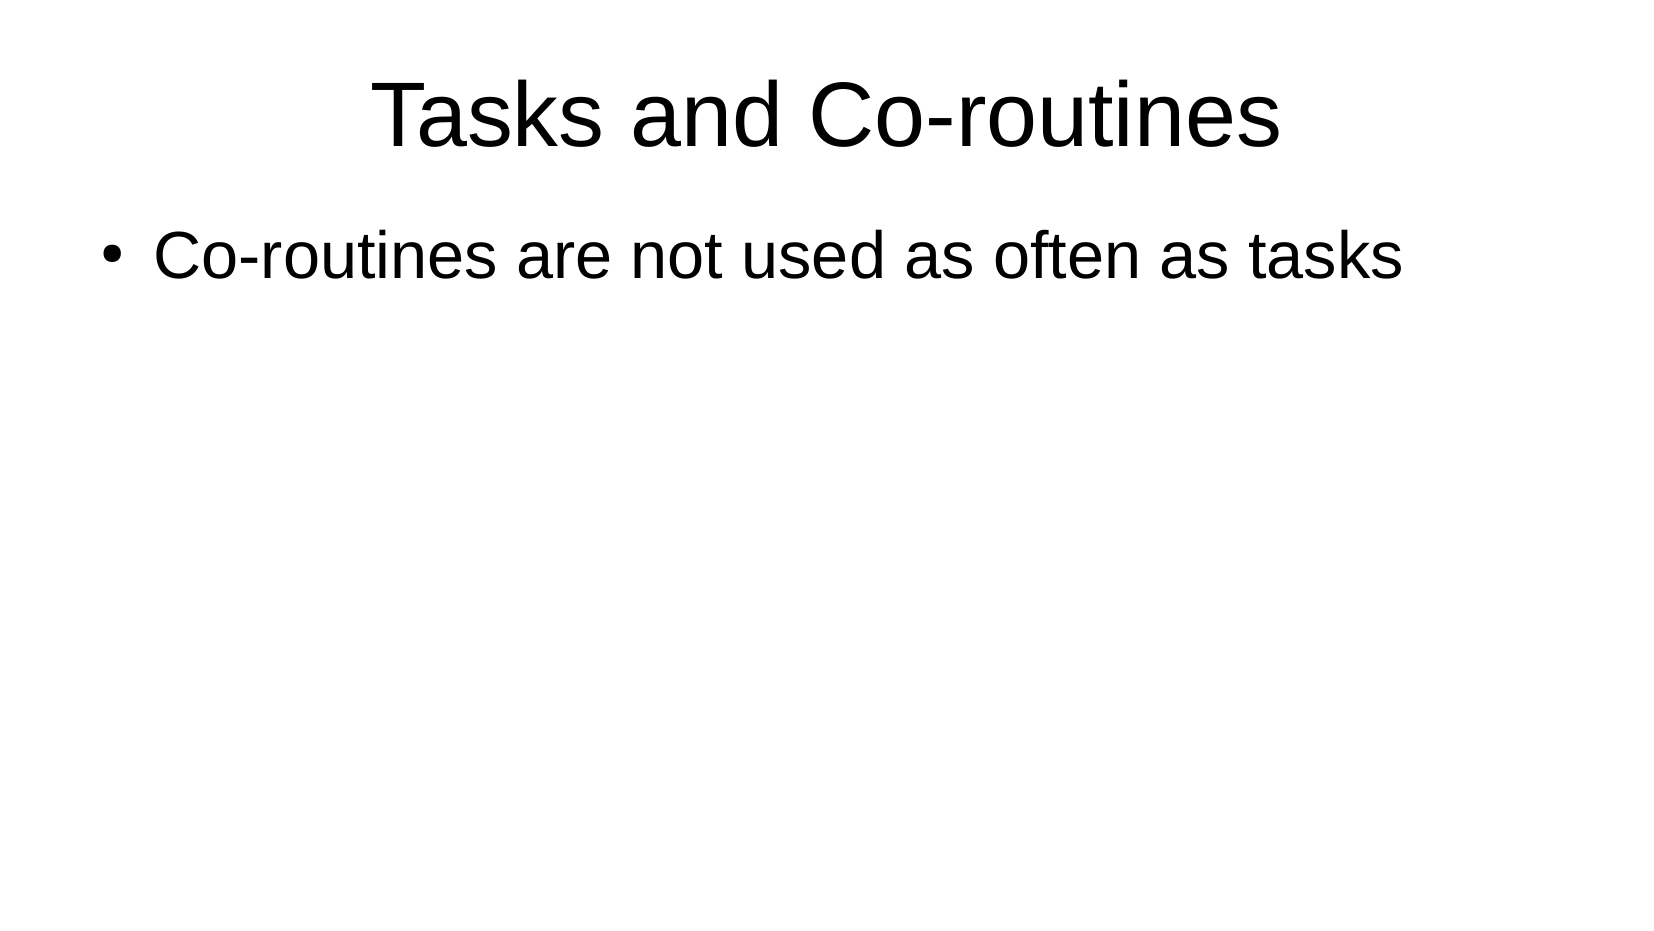

# Tasks and Co-routines
Co-routines are not used as often as tasks